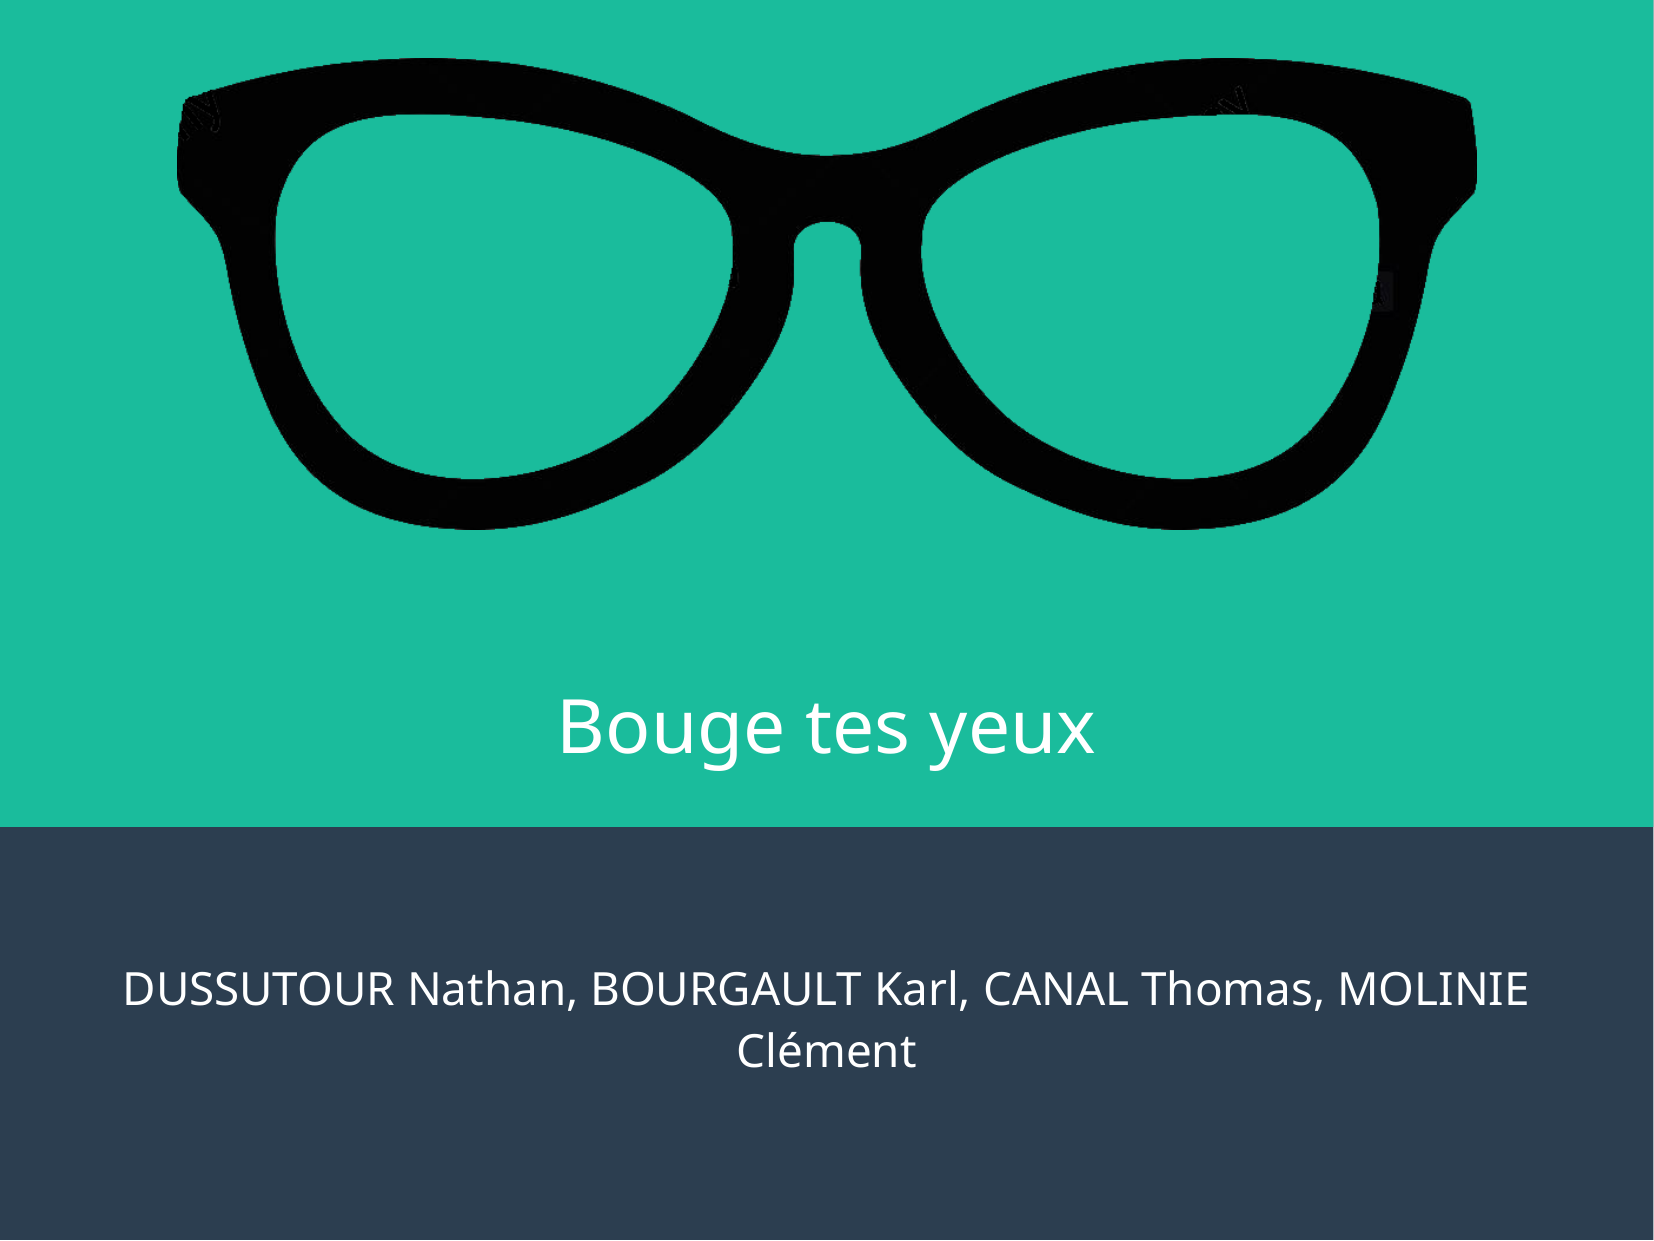

# Bouge tes yeux
DUSSUTOUR Nathan, BOURGAULT Karl, CANAL Thomas, MOLINIE Clément